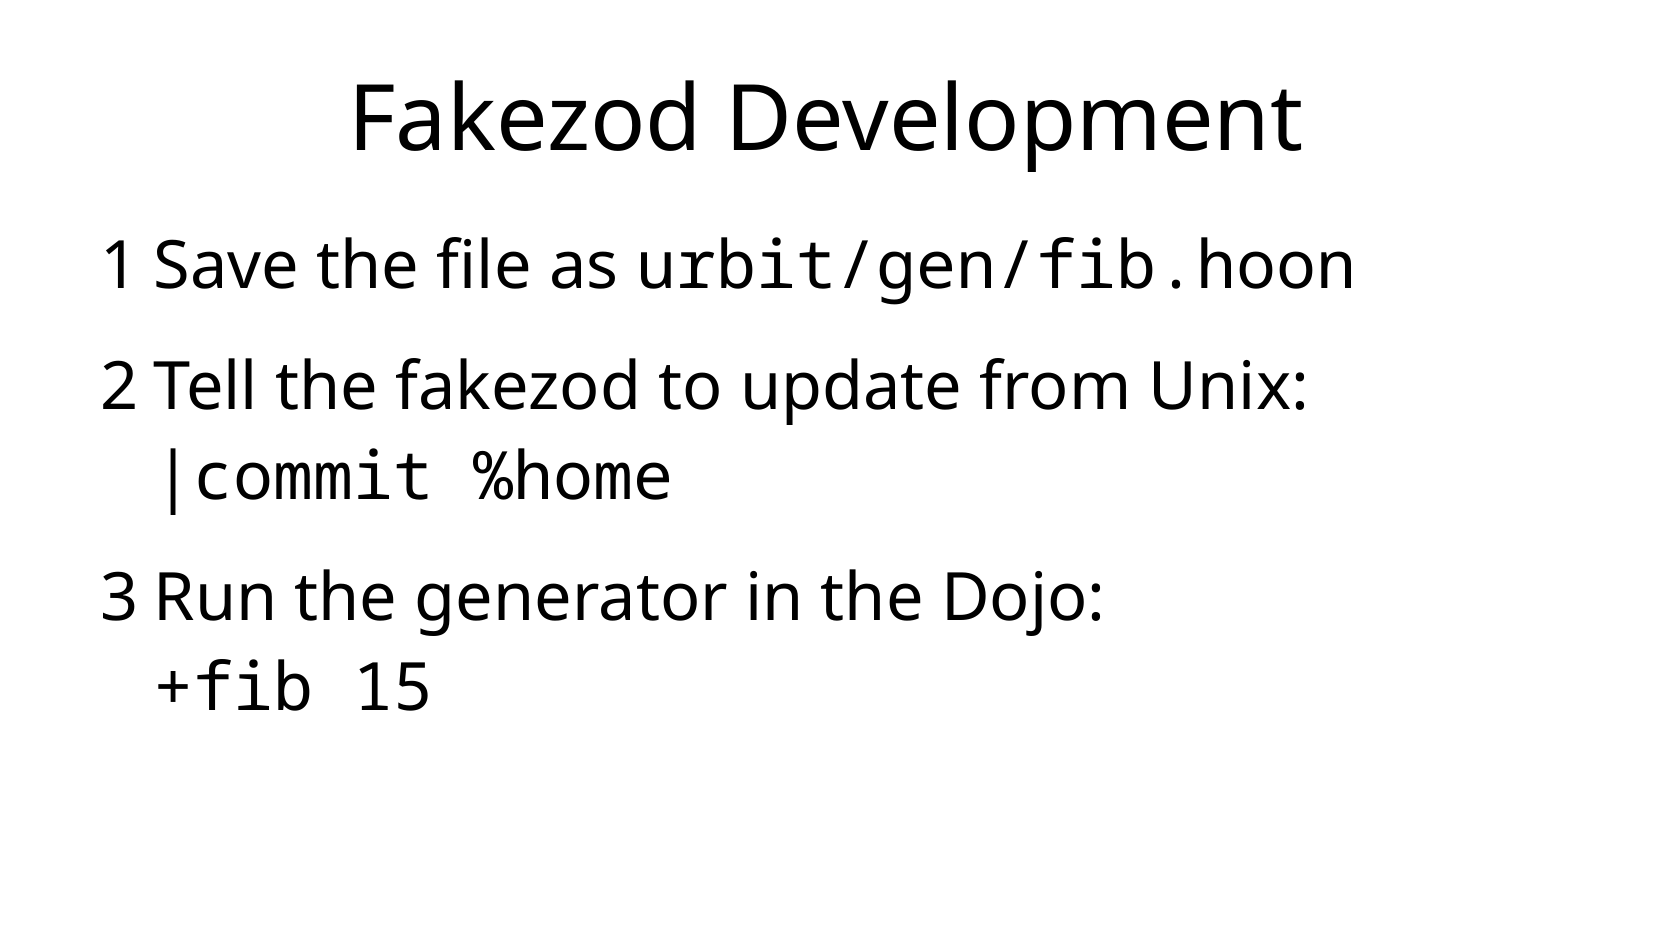

# Fakezod Development
Save the file as urbit/gen/fib.hoon
Tell the fakezod to update from Unix:
|commit %home
Run the generator in the Dojo:
+fib 15